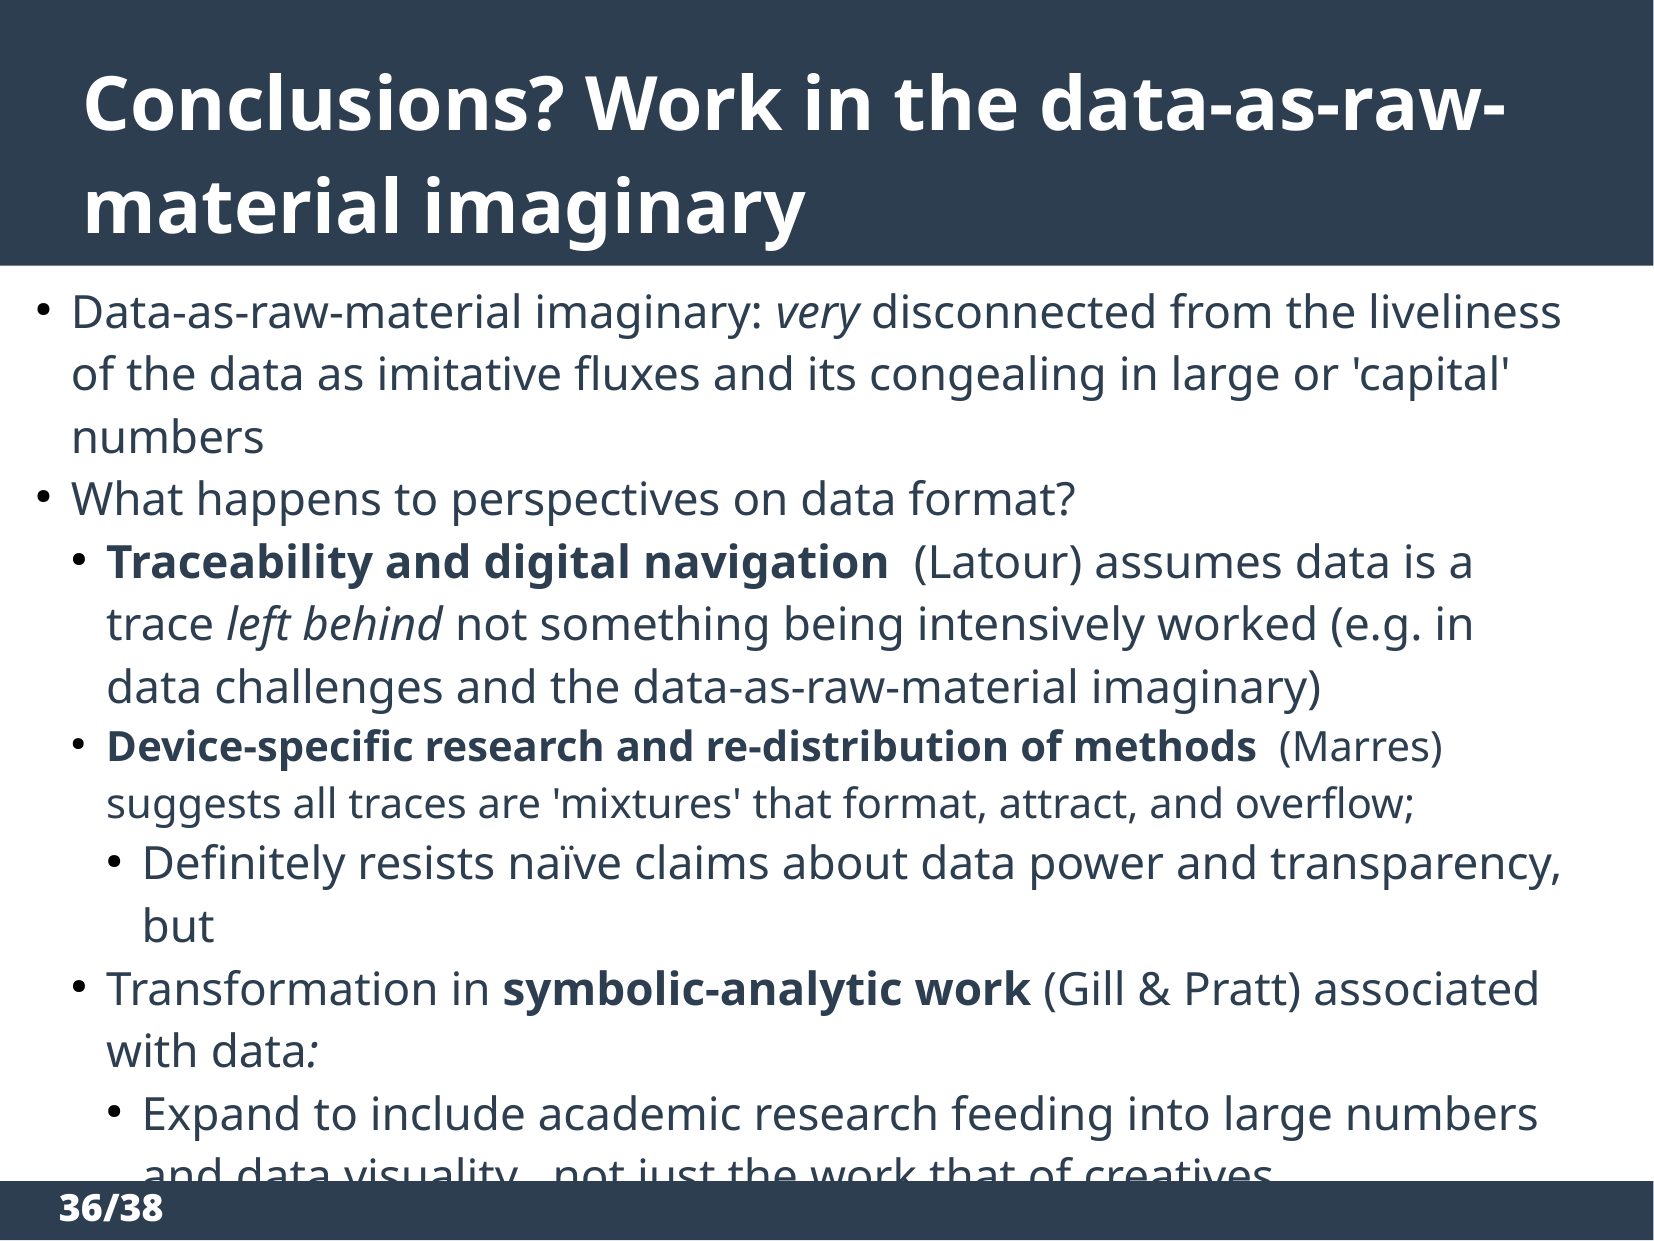

# Conclusions? Work in the data-as-raw-material imaginary
Data-as-raw-material imaginary: very disconnected from the liveliness of the data as imitative fluxes and its congealing in large or 'capital' numbers
What happens to perspectives on data format?
Traceability and digital navigation (Latour) assumes data is a trace left behind not something being intensively worked (e.g. in data challenges and the data-as-raw-material imaginary)
Device-specific research and re-distribution of methods (Marres) suggests all traces are 'mixtures' that format, attract, and overflow;
Definitely resists naïve claims about data power and transparency, but
Transformation in symbolic-analytic work (Gill & Pratt) associated with data:
Expand to include academic research feeding into large numbers and data visuality, not just the work that of creatives